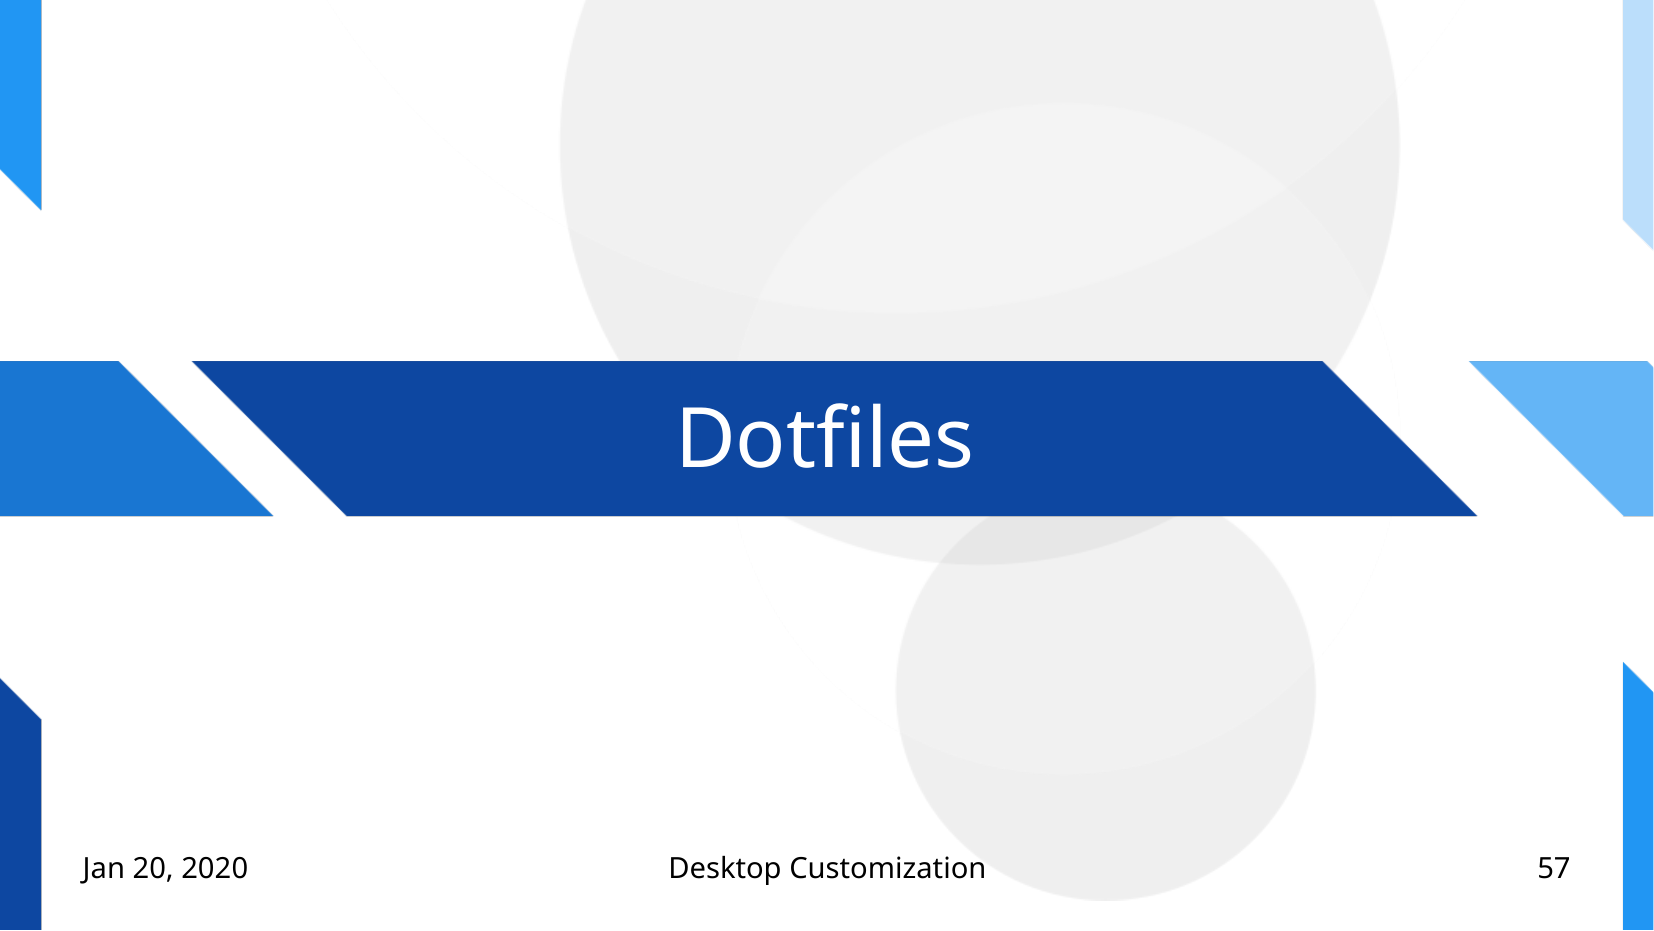

# Dotfiles
Jan 20, 2020
Desktop Customization
57